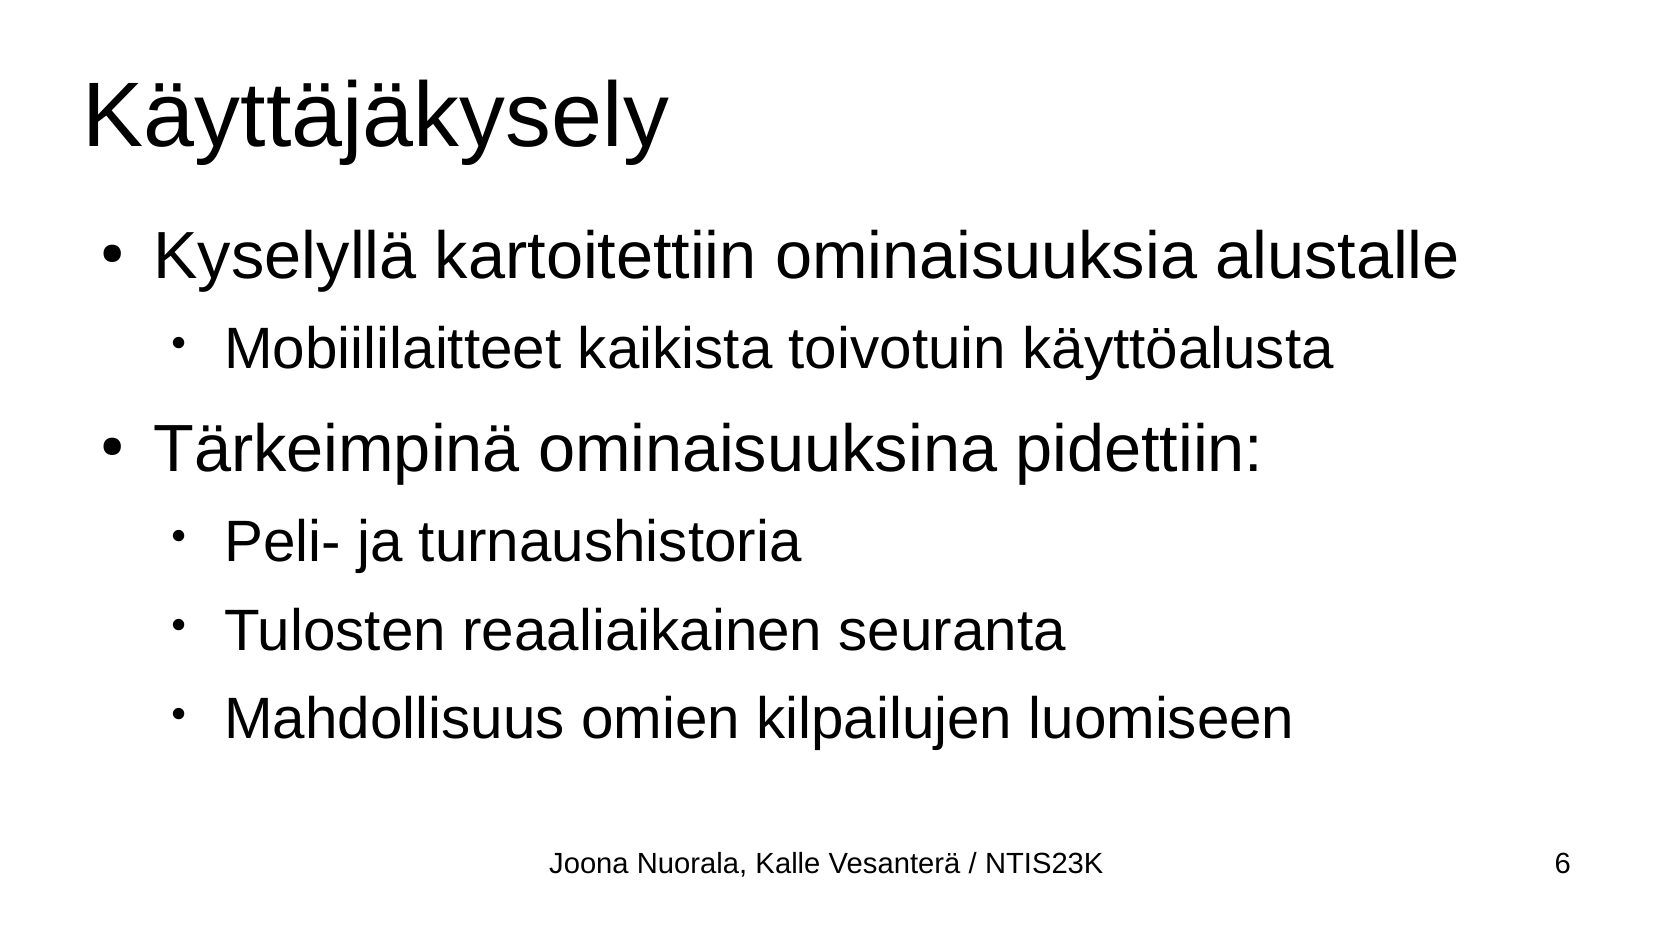

# Käyttäjäkysely
Kyselyllä kartoitettiin ominaisuuksia alustalle
Mobiililaitteet kaikista toivotuin käyttöalusta
Tärkeimpinä ominaisuuksina pidettiin:
Peli- ja turnaushistoria
Tulosten reaaliaikainen seuranta
Mahdollisuus omien kilpailujen luomiseen
Joona Nuorala, Kalle Vesanterä / NTIS23K
6